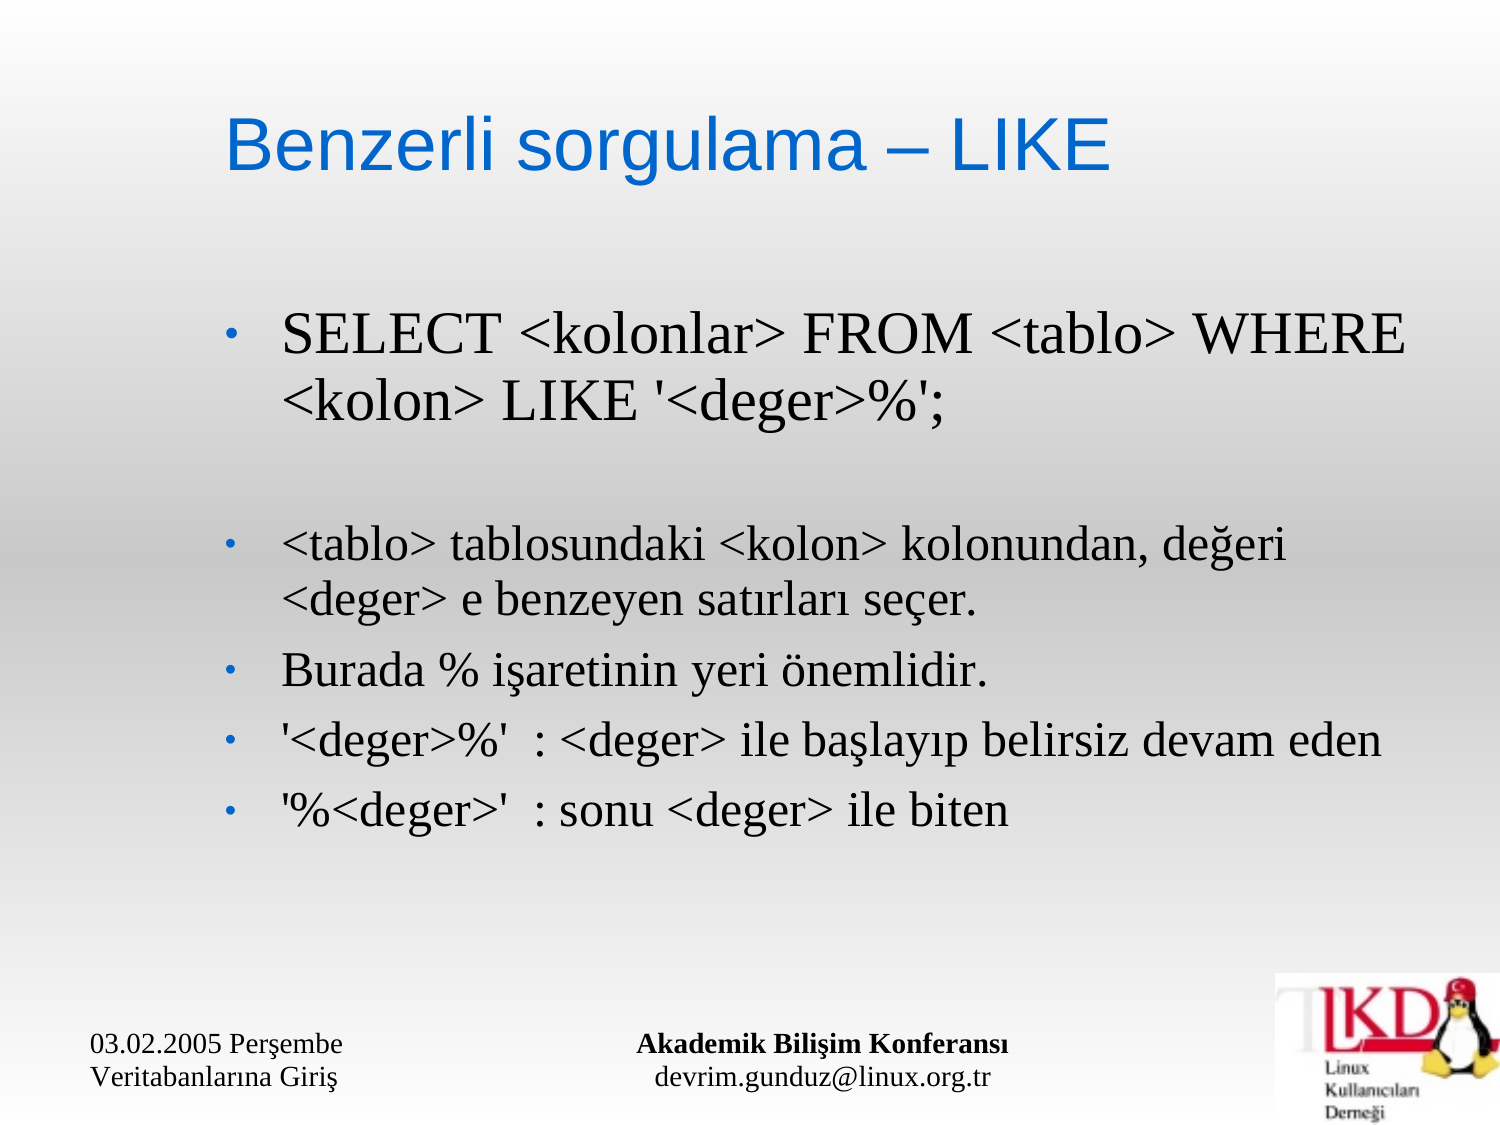

# Benzerli sorgulama – LIKE
SELECT <kolonlar> FROM <tablo> WHERE <kolon> LIKE '<deger>%';
<tablo> tablosundaki <kolon> kolonundan, değeri <deger> e benzeyen satırları seçer.
Burada % işaretinin yeri önemlidir.
'<deger>%' : <deger> ile başlayıp belirsiz devam eden
'%<deger>' : sonu <deger> ile biten